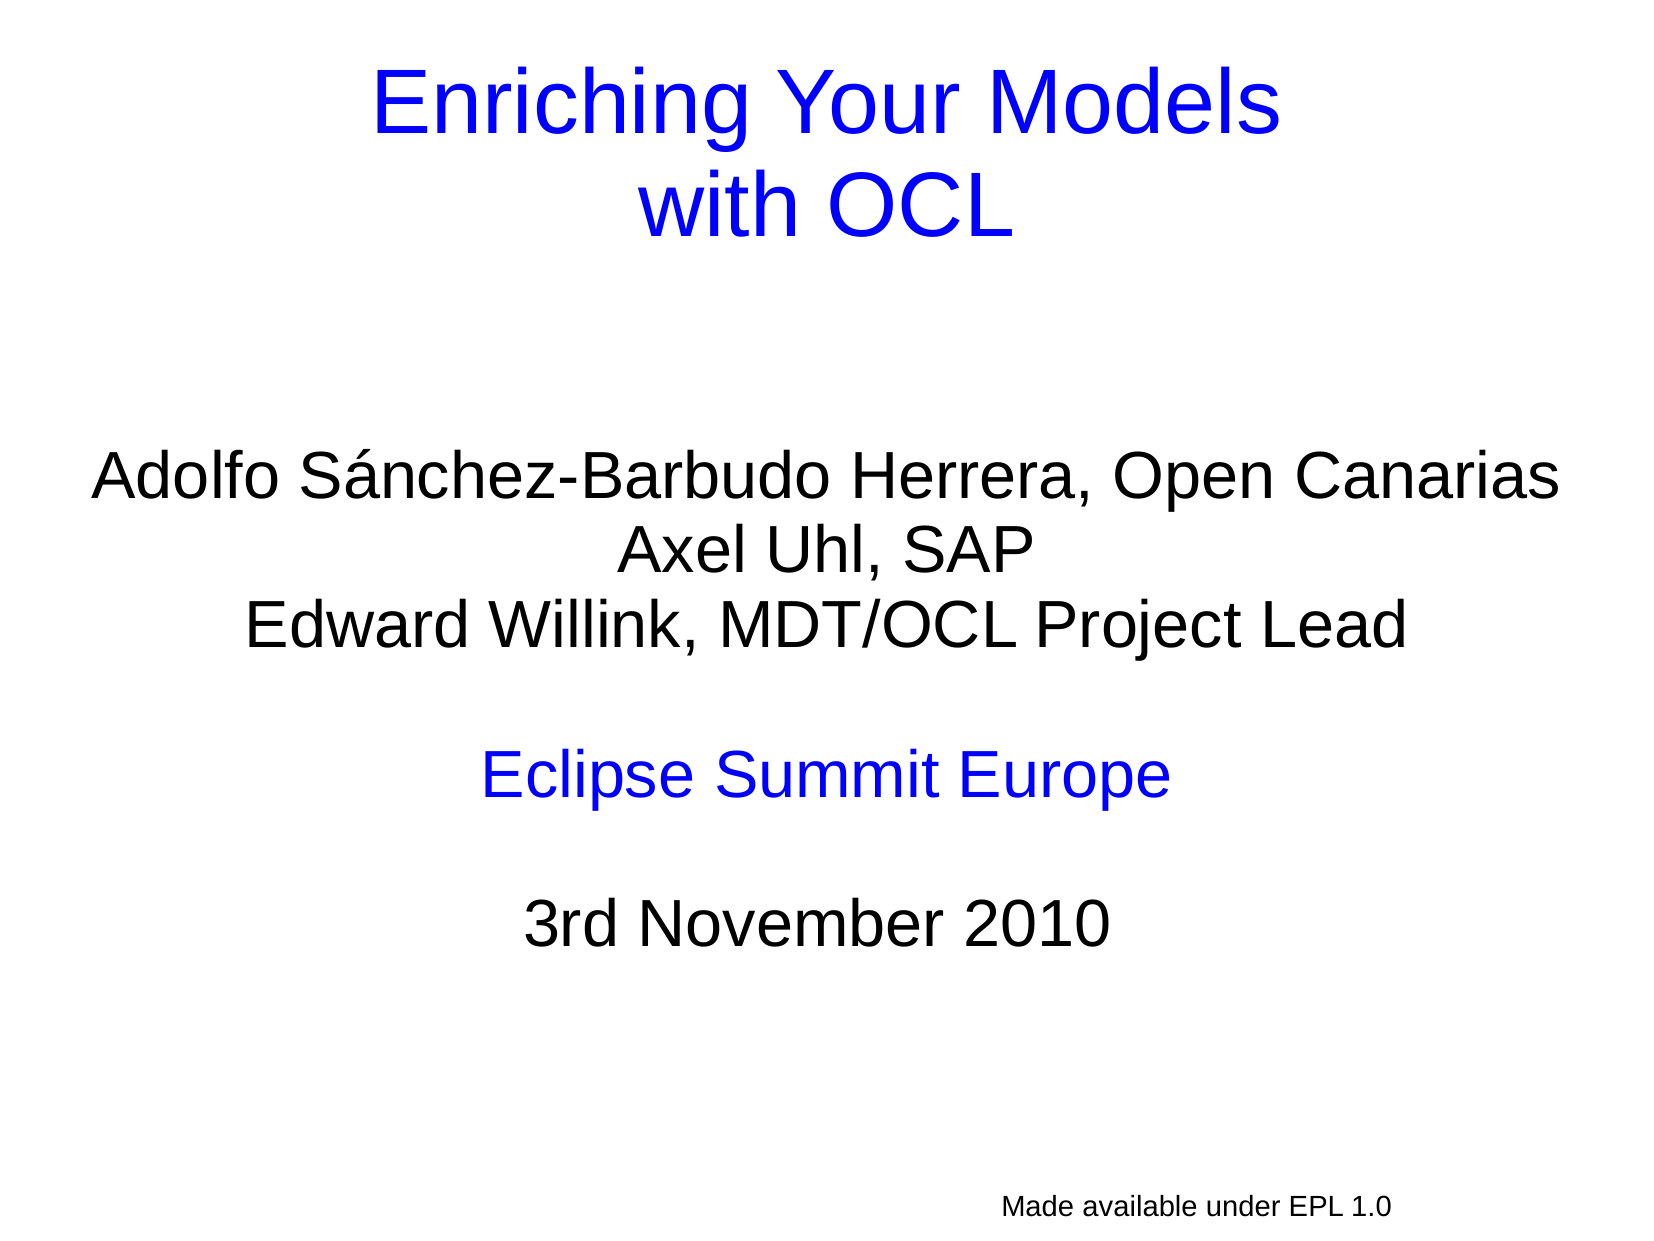

# Enriching Your Models with OCL
Adolfo Sánchez-Barbudo Herrera, Open Canarias
Axel Uhl, SAP
Edward Willink, MDT/OCL Project Lead
Eclipse Summit Europe
3rd November 2010